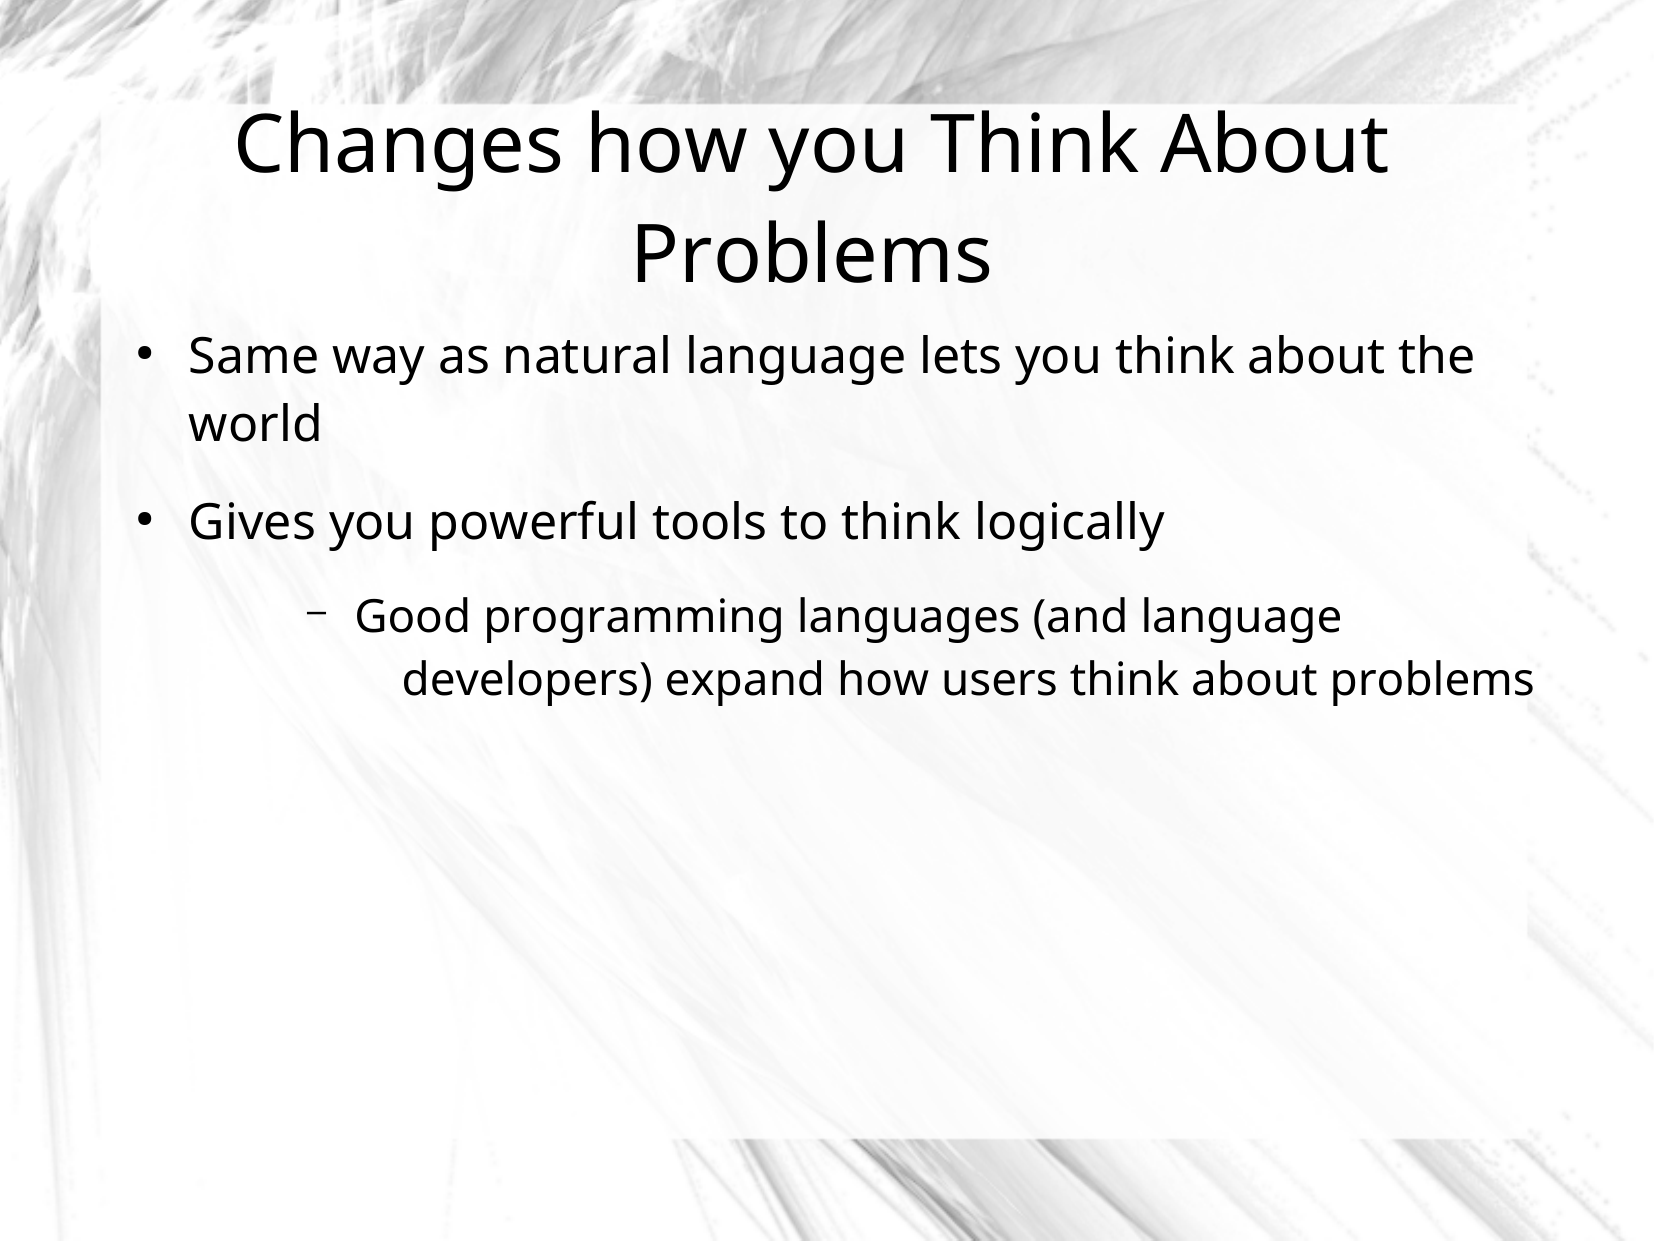

# Changes how you Think About Problems
Same way as natural language lets you think about the world
Gives you powerful tools to think logically
Good programming languages (and language developers) expand how users think about problems